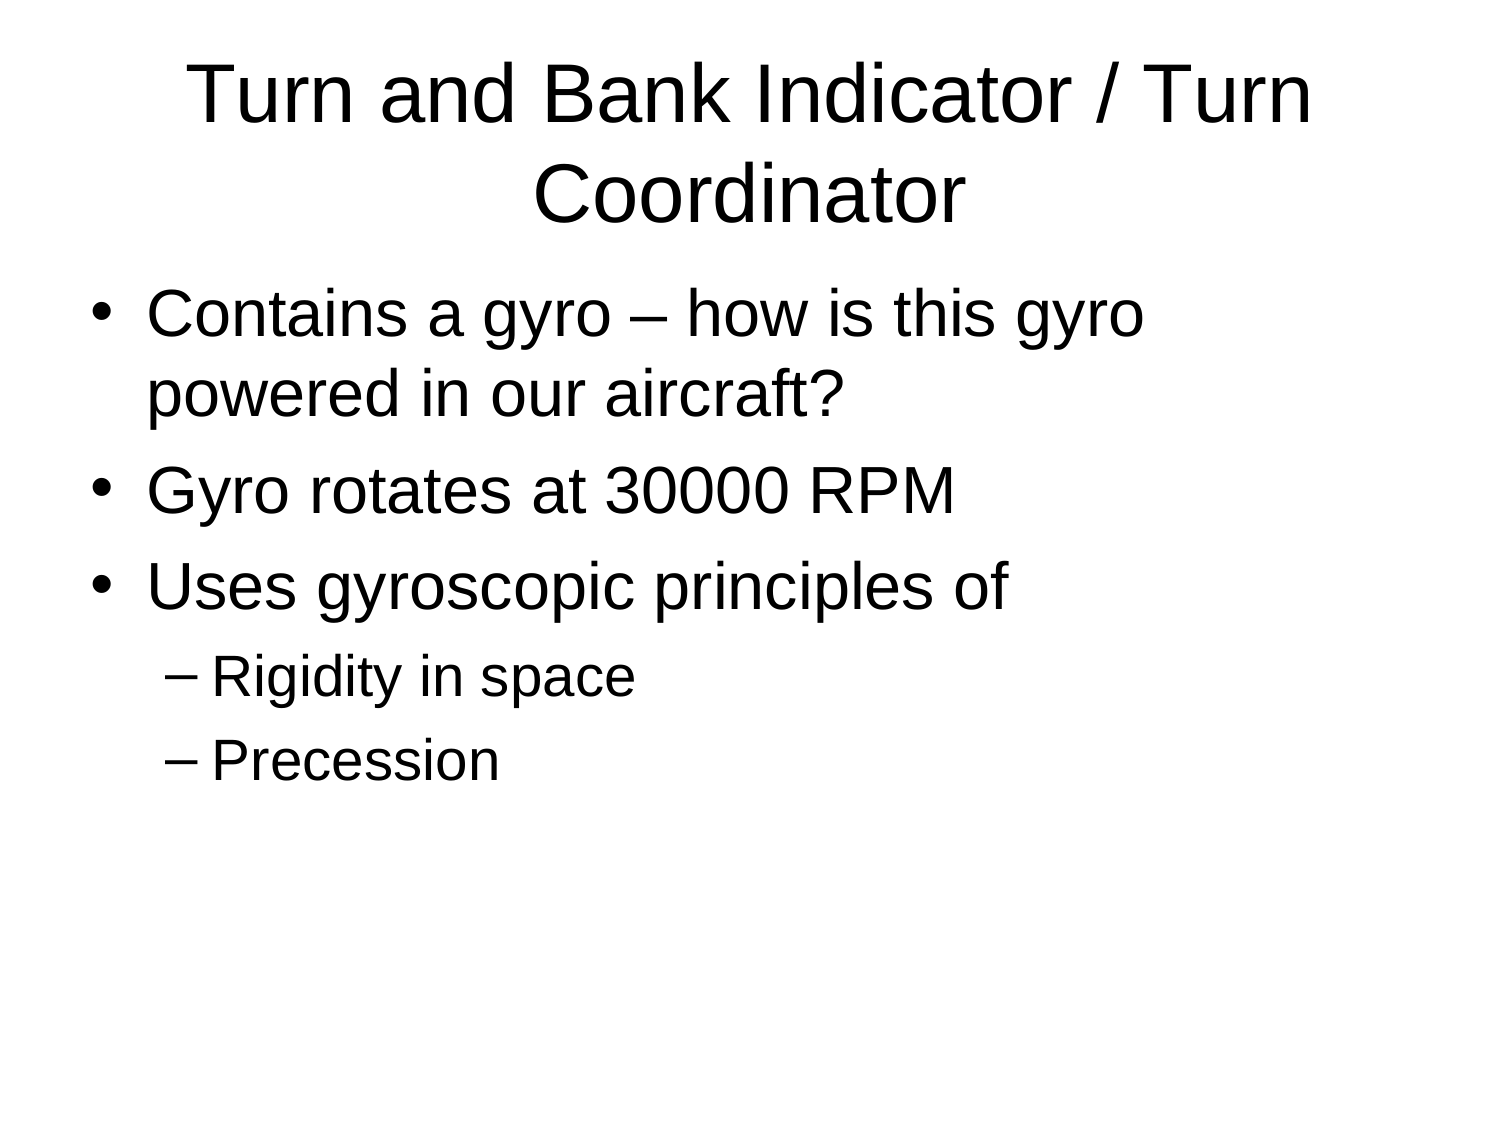

# Turn and Bank Indicator / Turn Coordinator
Contains a gyro – how is this gyro powered in our aircraft?
Gyro rotates at 30000 RPM
Uses gyroscopic principles of
Rigidity in space
Precession